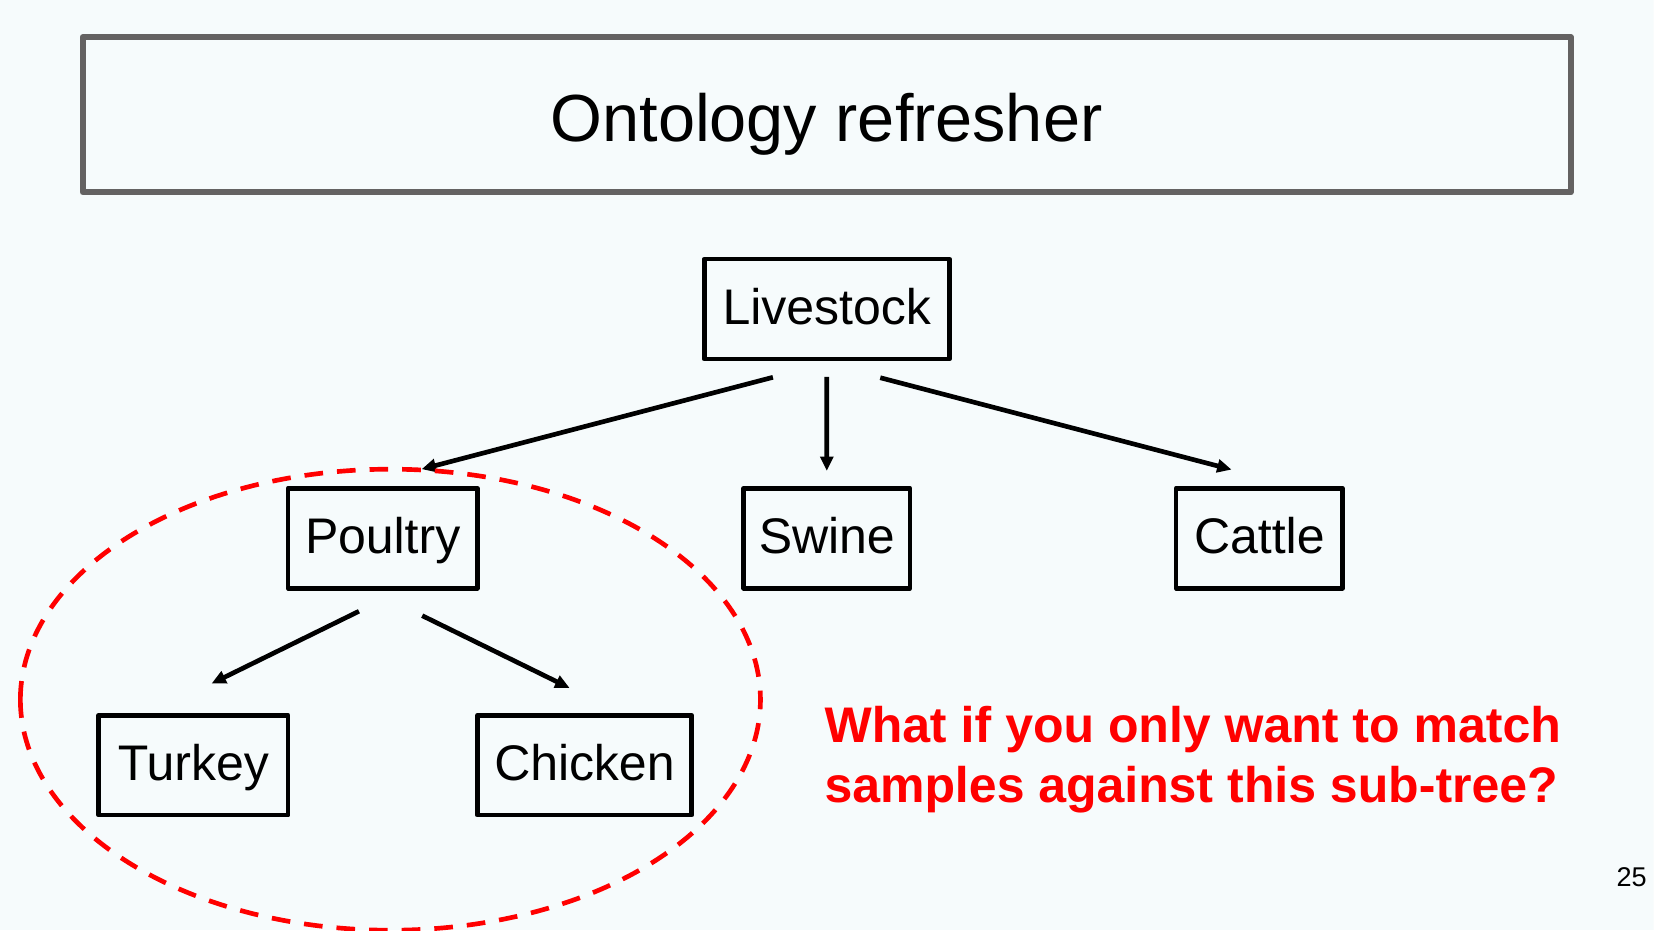

Ontology refresher
Livestock
Poultry
Swine
Cattle
What if you only want to match samples against this sub-tree?
Turkey
Chicken